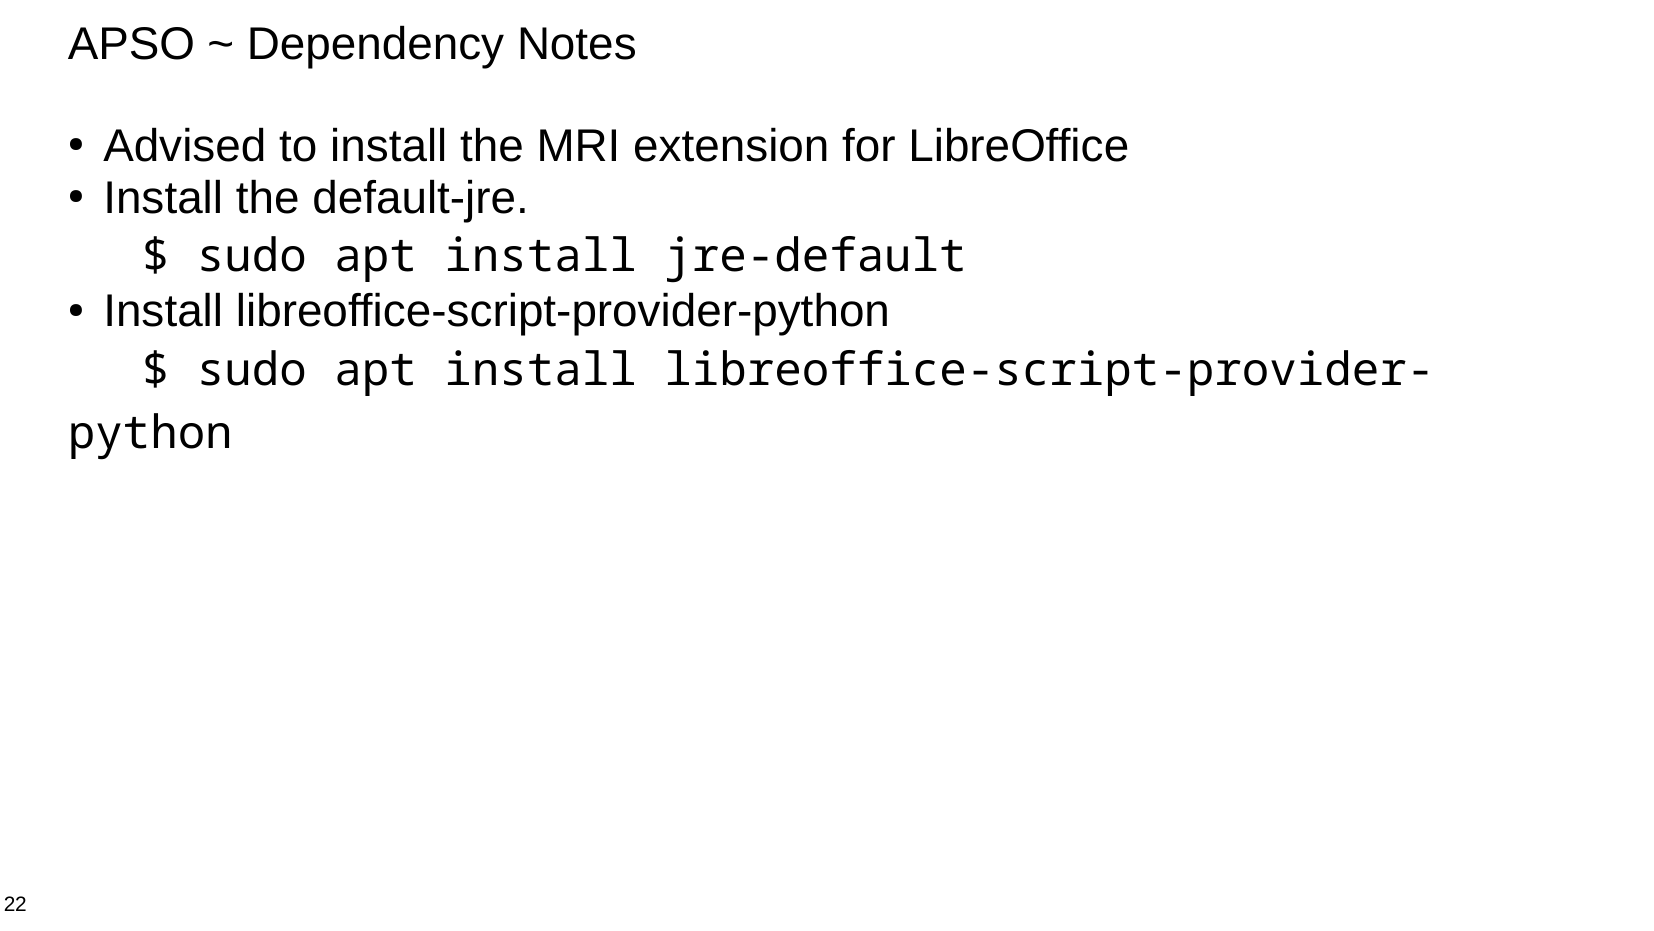

# APSO ~ Dependency Notes
Advised to install the MRI extension for LibreOffice
Install the default-jre.
	$ sudo apt install jre-default
Install libreoffice-script-provider-python
	$ sudo apt install libreoffice-script-provider-python